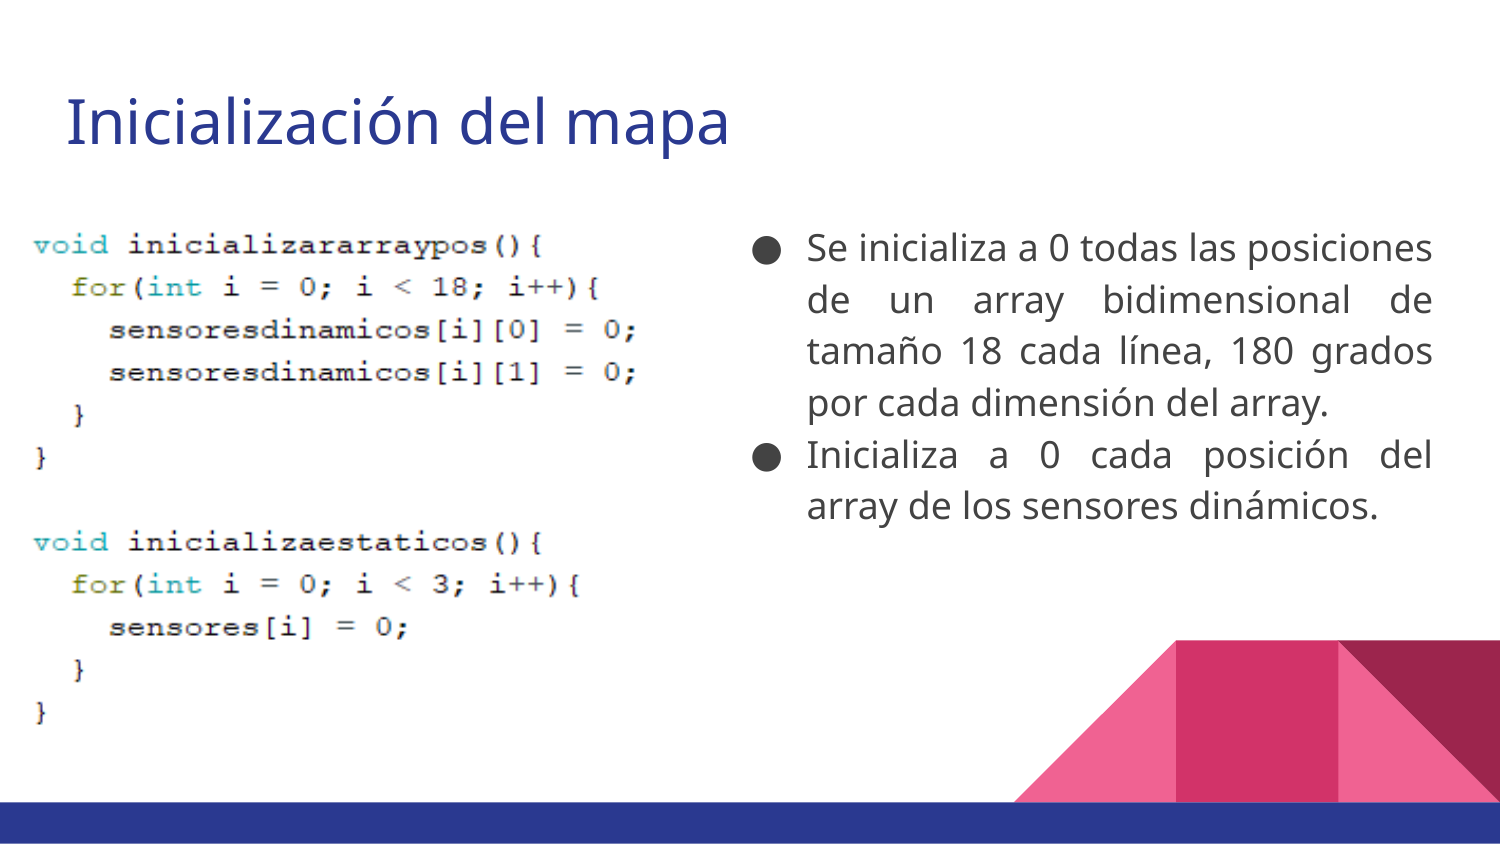

# Inicialización del mapa
Se inicializa a 0 todas las posiciones de un array bidimensional de tamaño 18 cada línea, 180 grados por cada dimensión del array.
Inicializa a 0 cada posición del array de los sensores dinámicos.